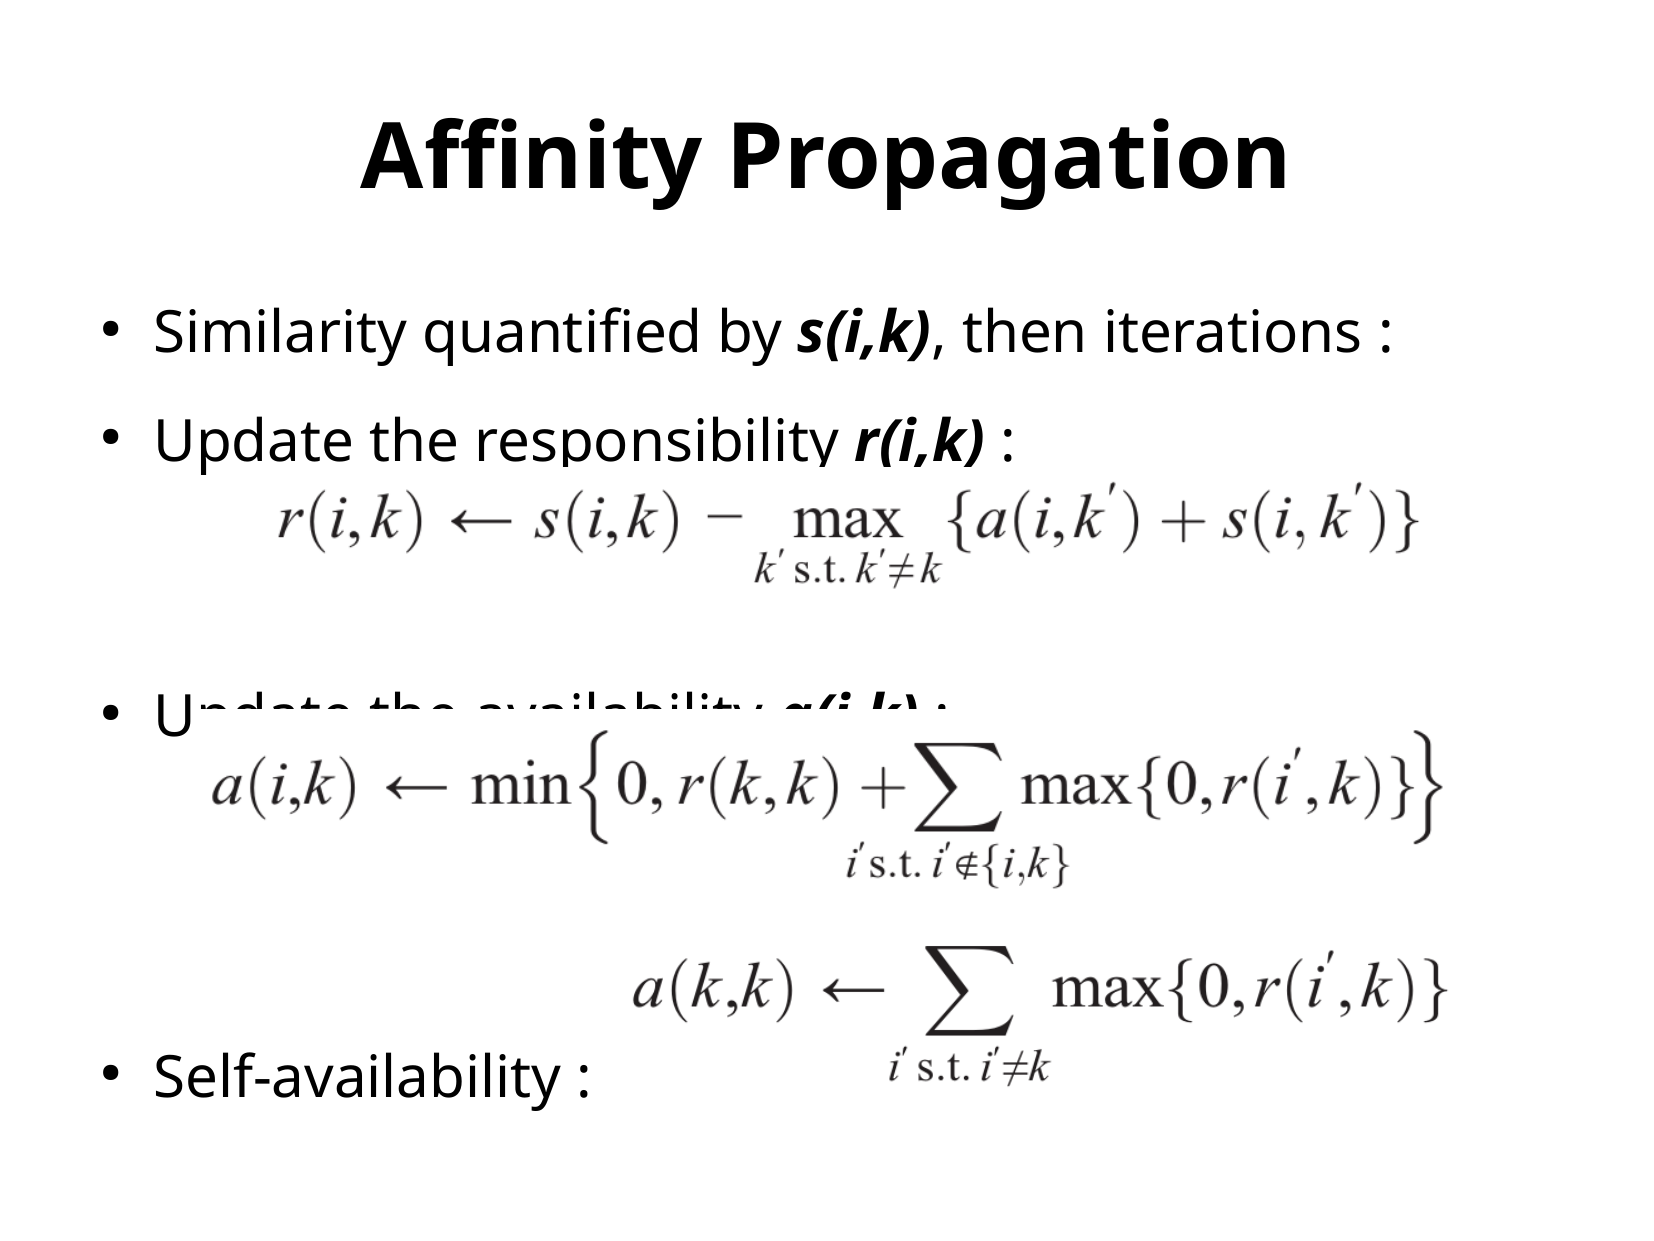

# Affinity Propagation
Similarity quantified by s(i,k), then iterations :
Update the responsibility r(i,k) :
Update the availability a(i,k) :
Self-availability :